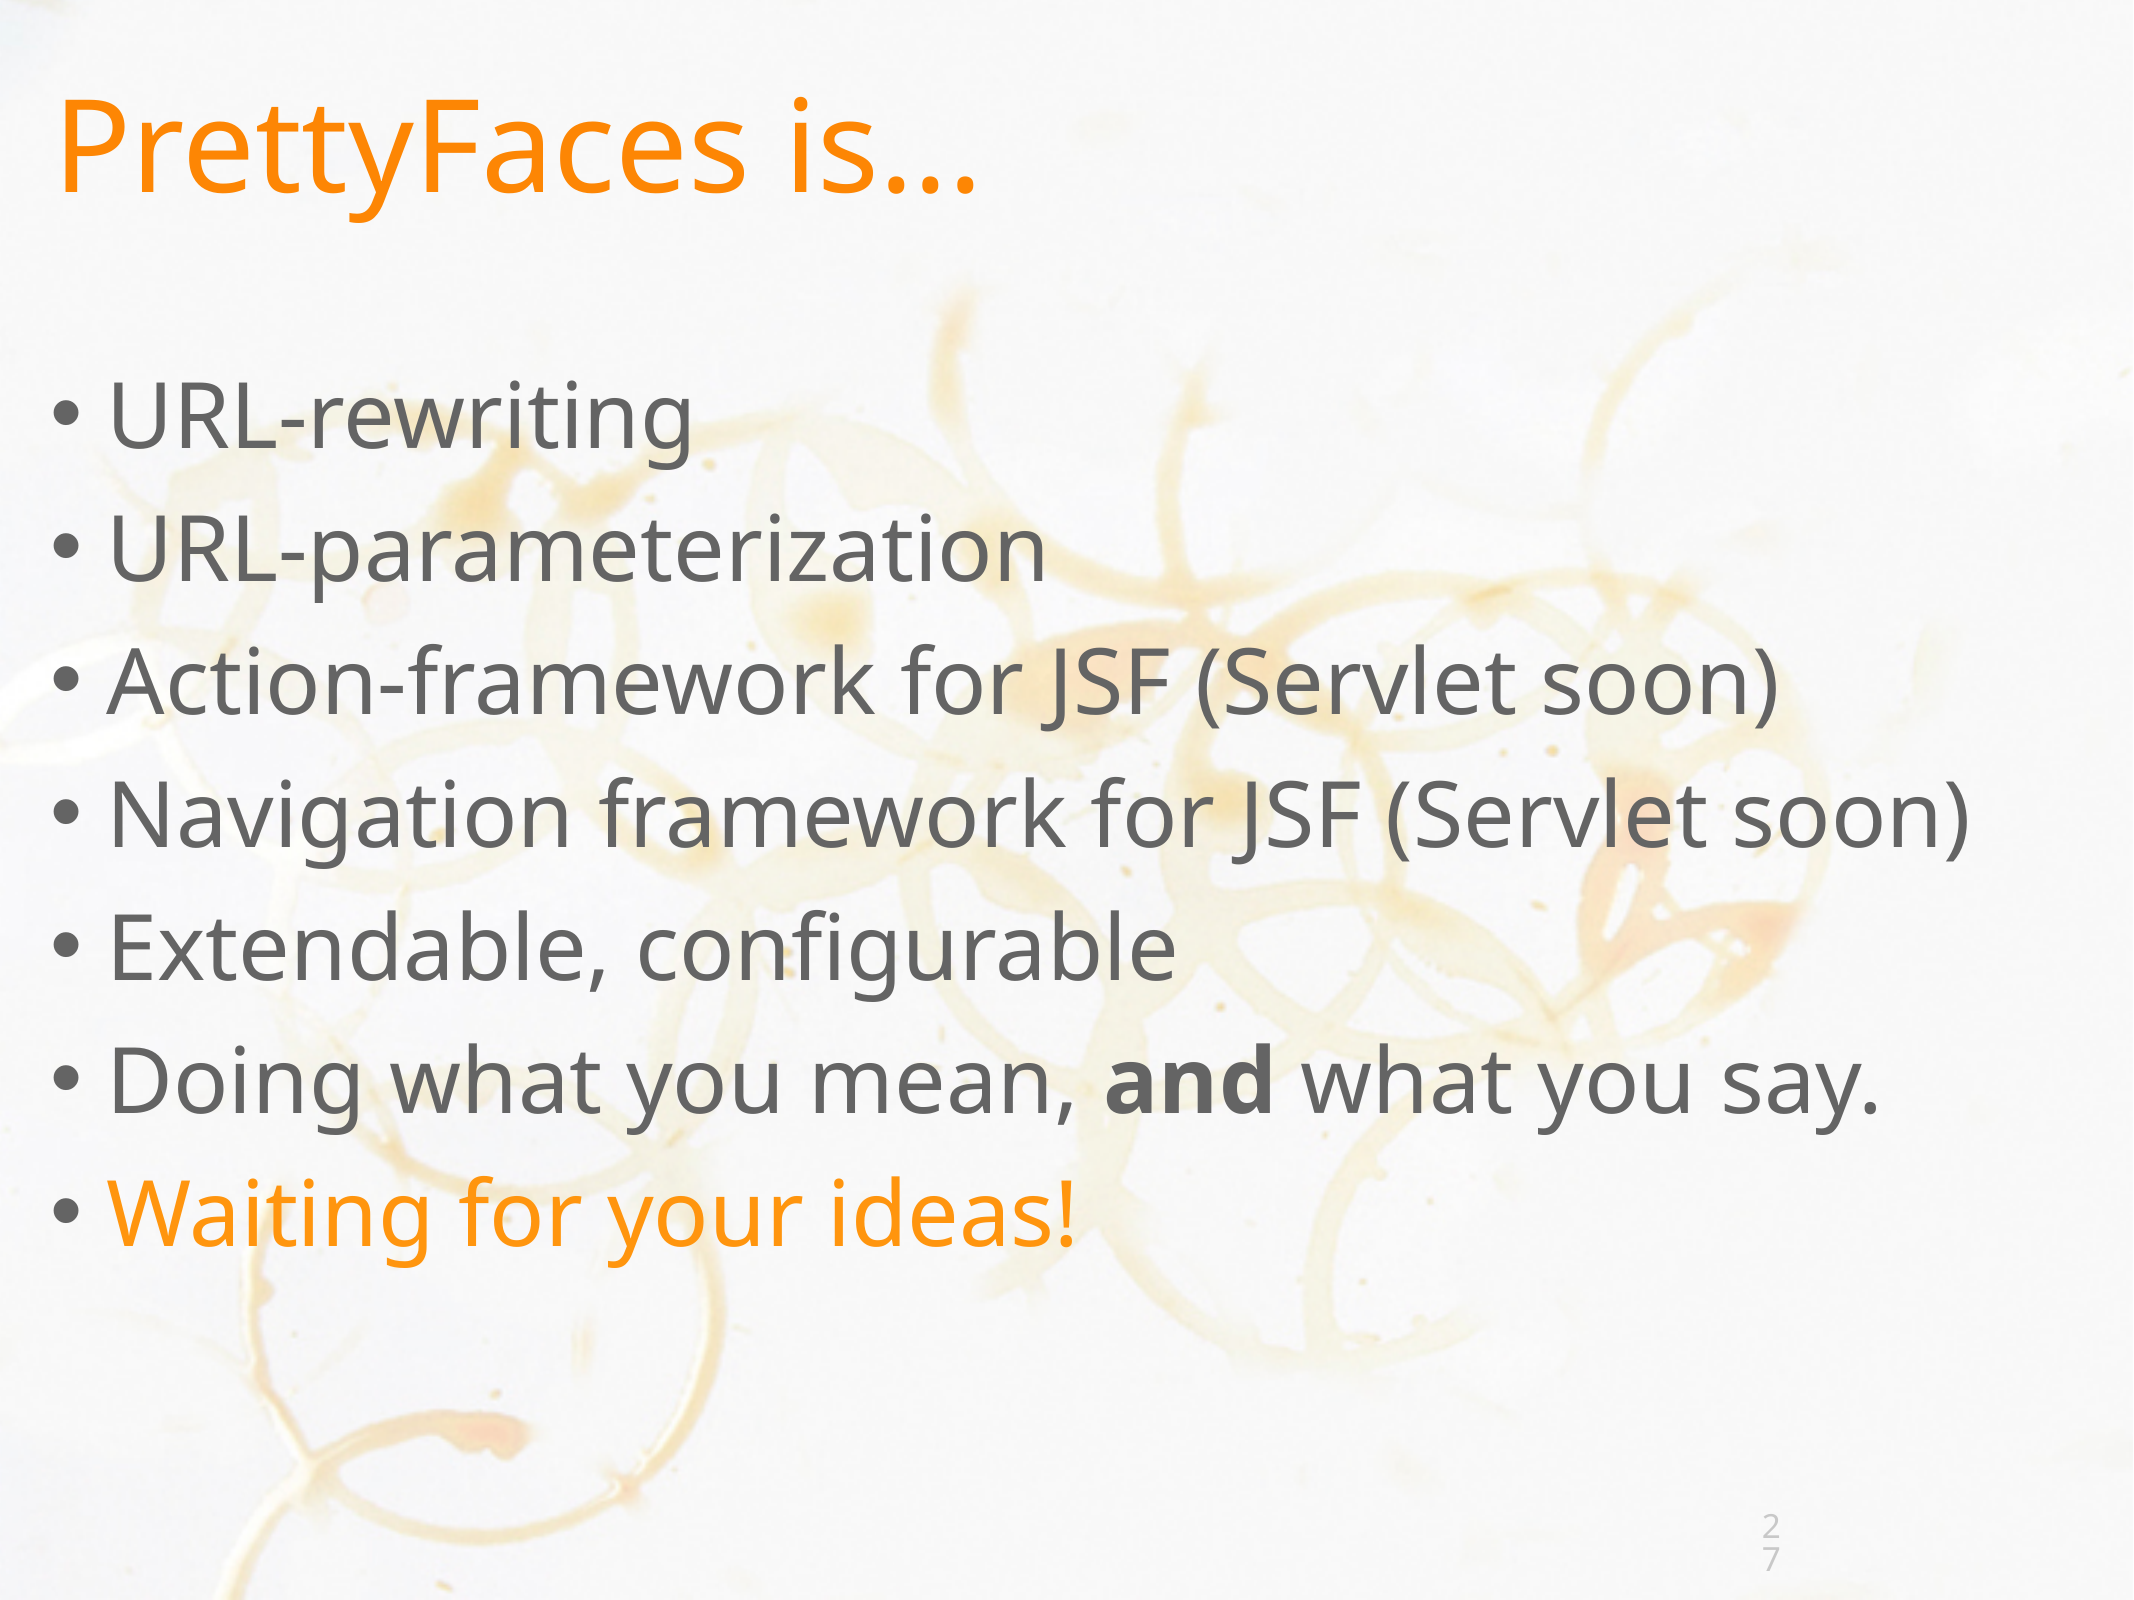

PrettyFaces is...
# URL-rewriting
URL-parameterization
Action-framework for JSF (Servlet soon)
Navigation framework for JSF (Servlet soon)
Extendable, configurable
Doing what you mean, and what you say.
Waiting for your ideas!
27